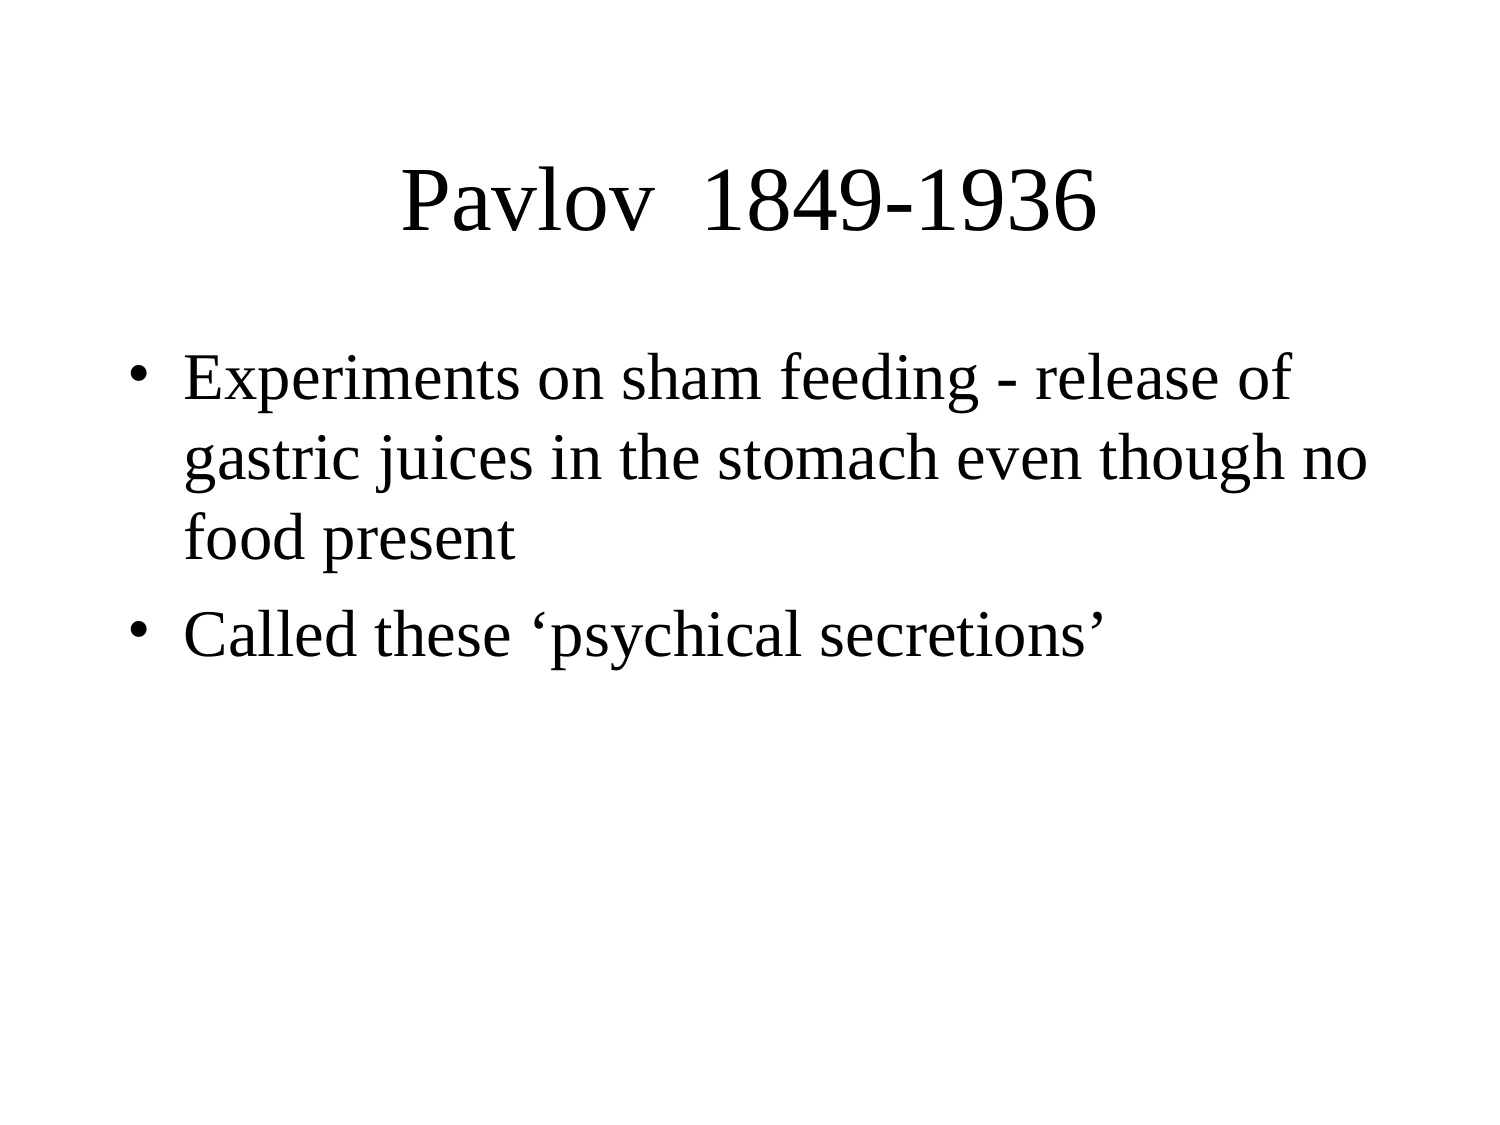

# Pavlov 1849-1936
Experiments on sham feeding - release of gastric juices in the stomach even though no food present
Called these ‘psychical secretions’